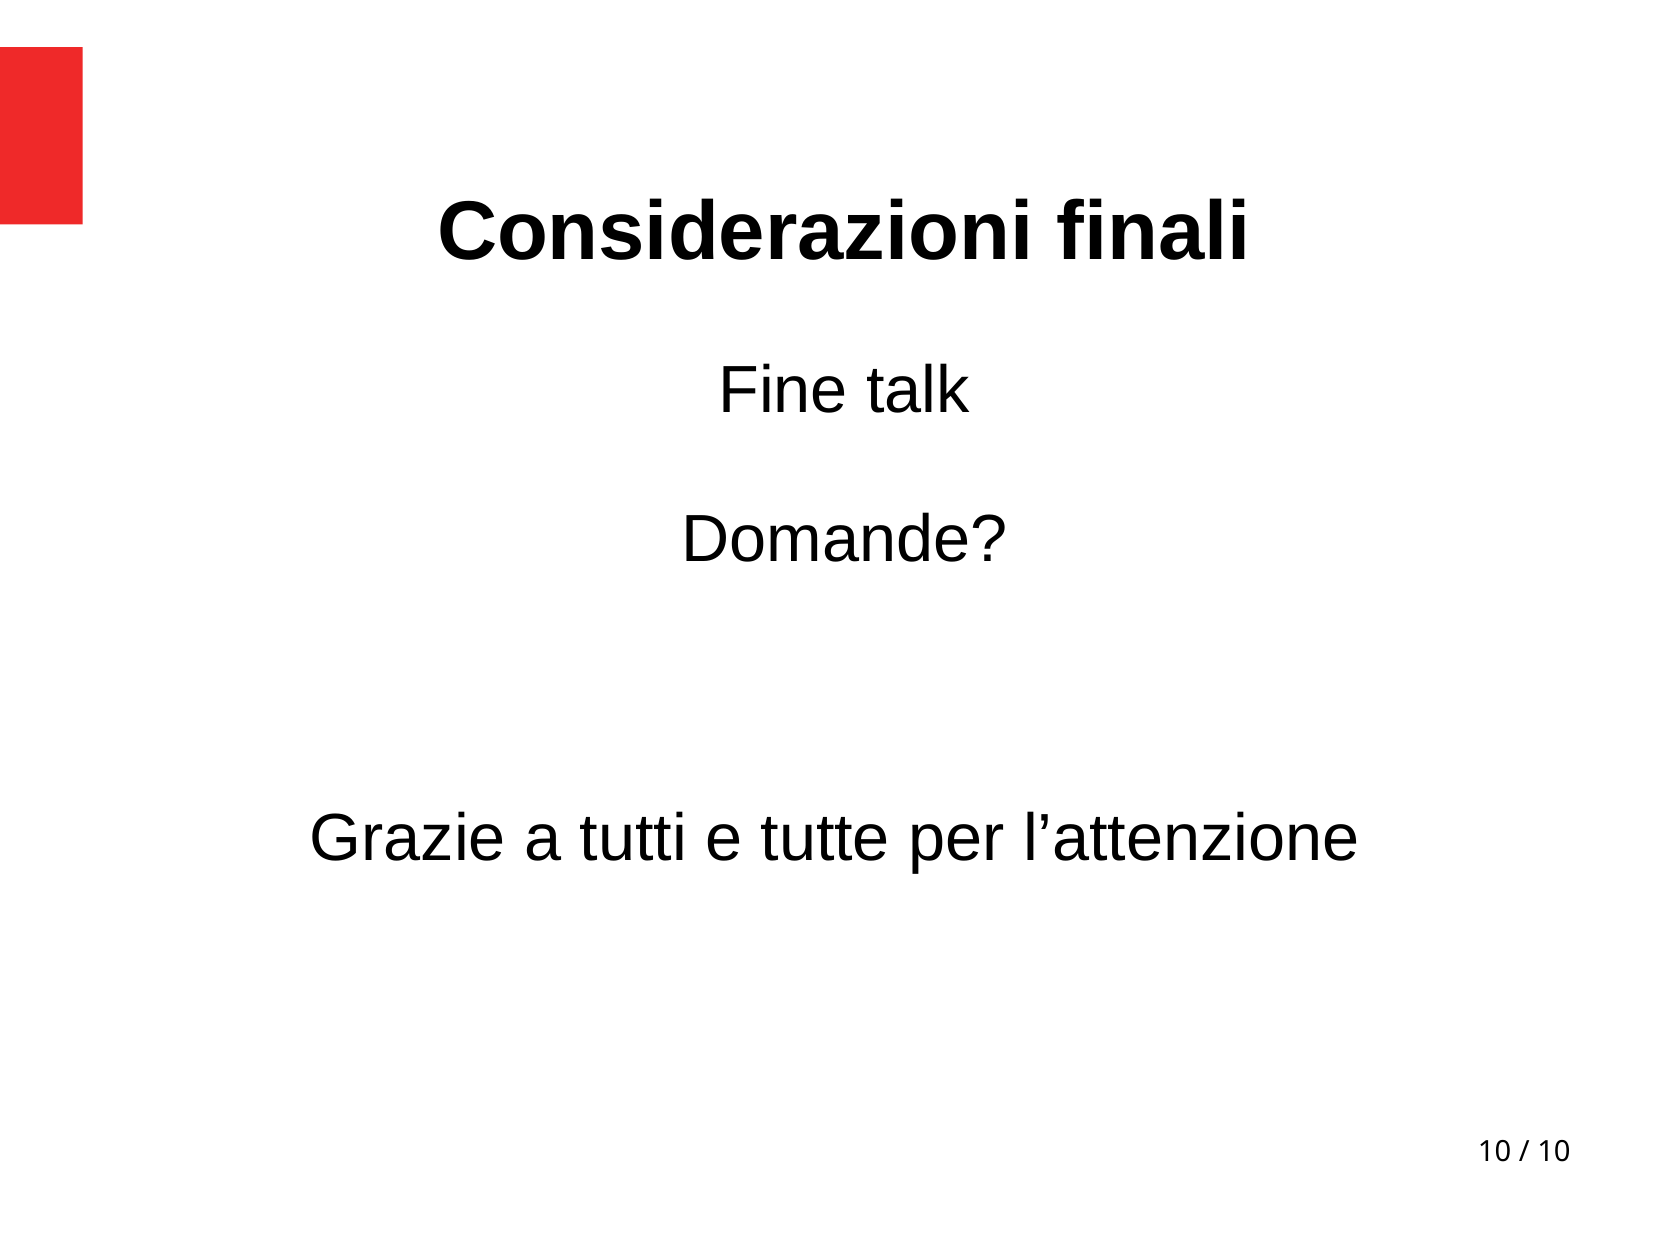

# Considerazioni finali
Fine talk
Domande?
Grazie a tutti e tutte per l’attenzione
10